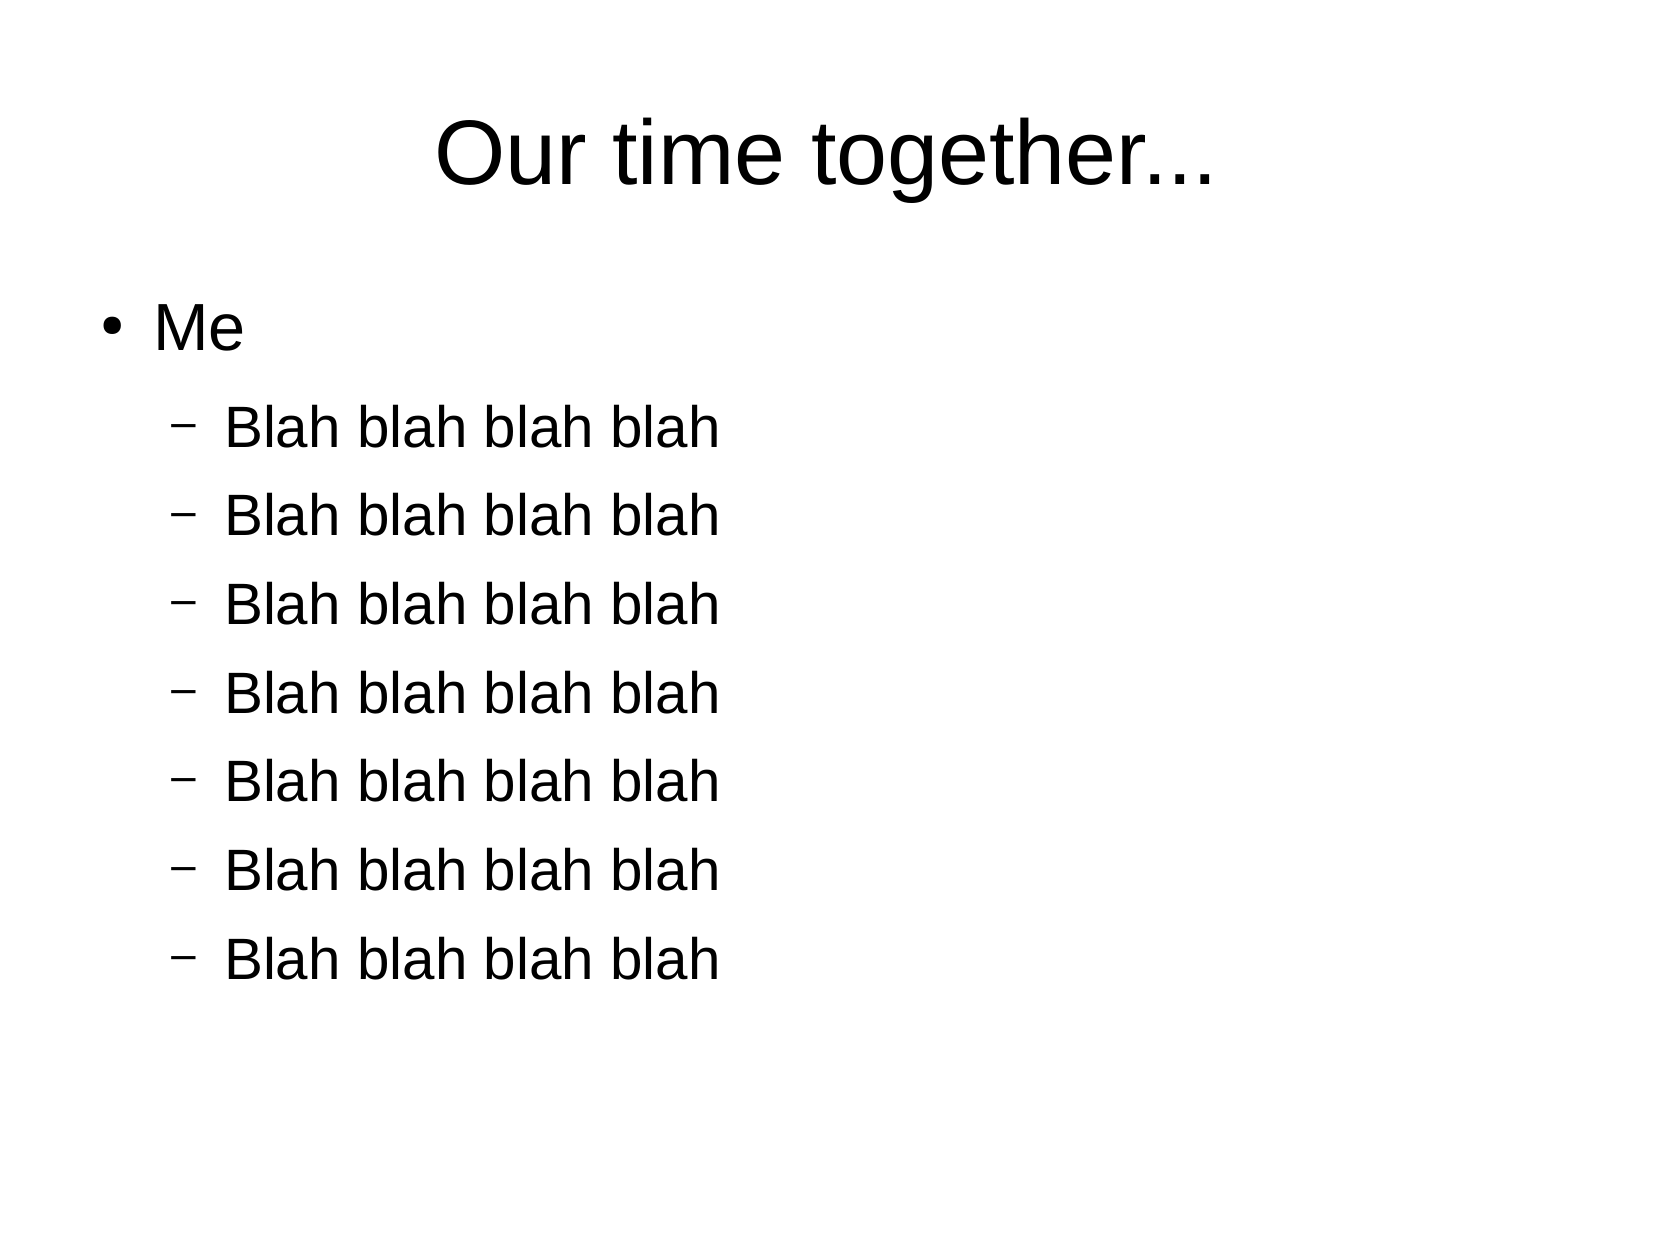

# Our time together...
Me
Blah blah blah blah
Blah blah blah blah
Blah blah blah blah
Blah blah blah blah
Blah blah blah blah
Blah blah blah blah
Blah blah blah blah